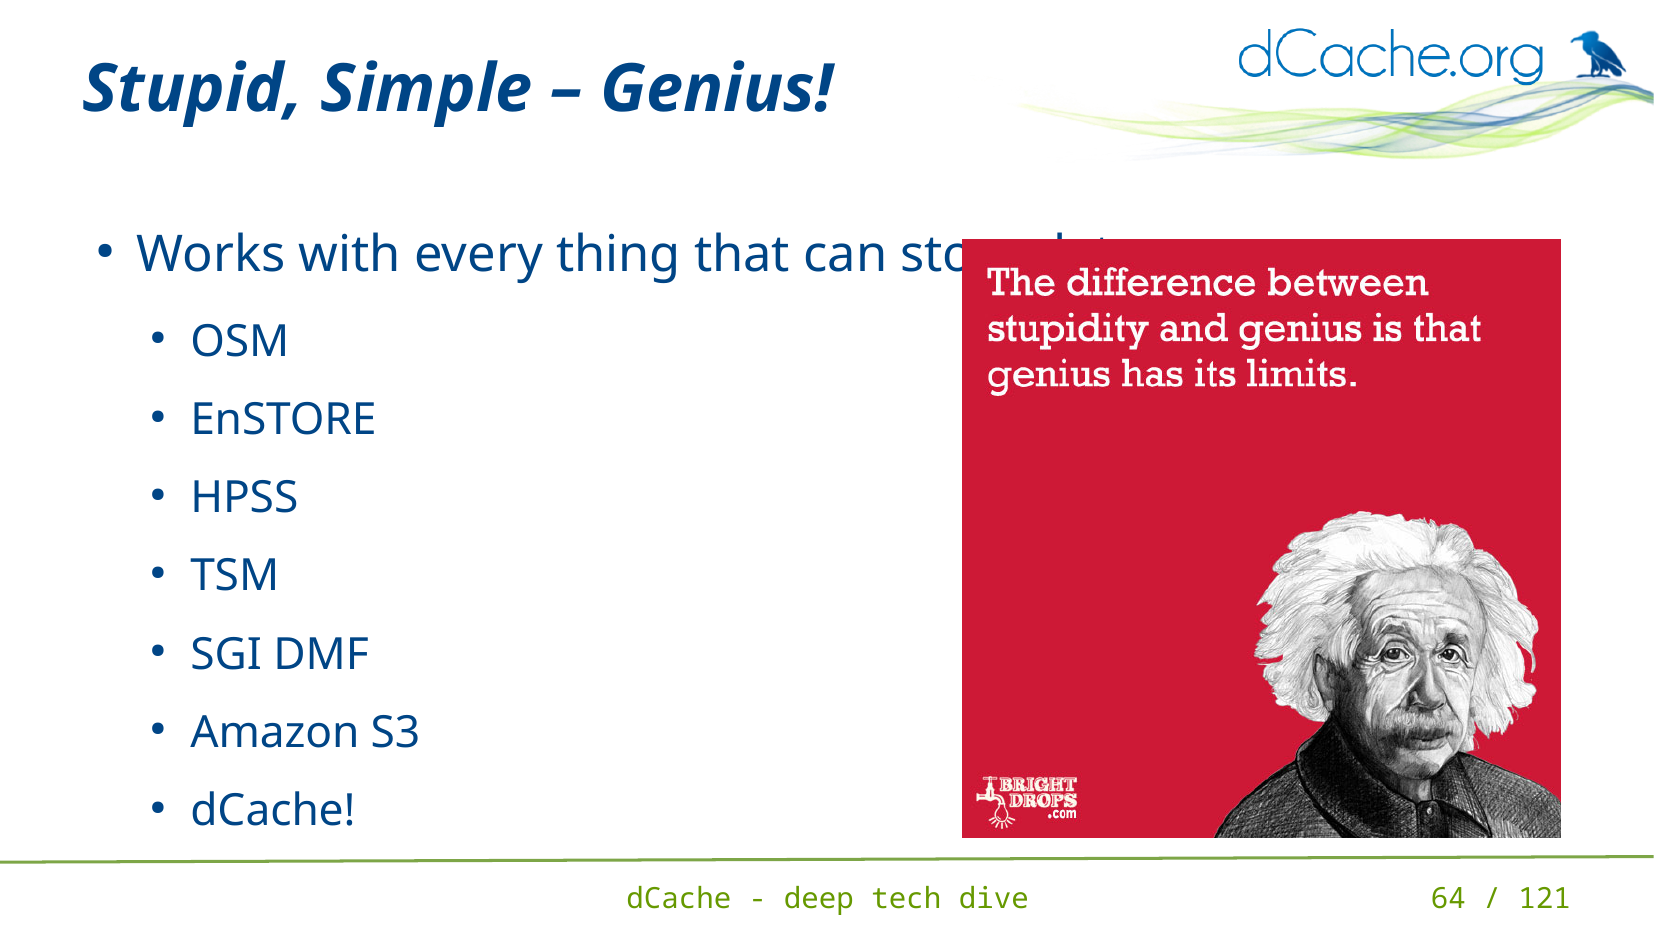

# Stupid, Simple – Genius!
Works with every thing that can store data
OSM
EnSTORE
HPSS
TSM
SGI DMF
Amazon S3
dCache!
dCache - deep tech dive
64